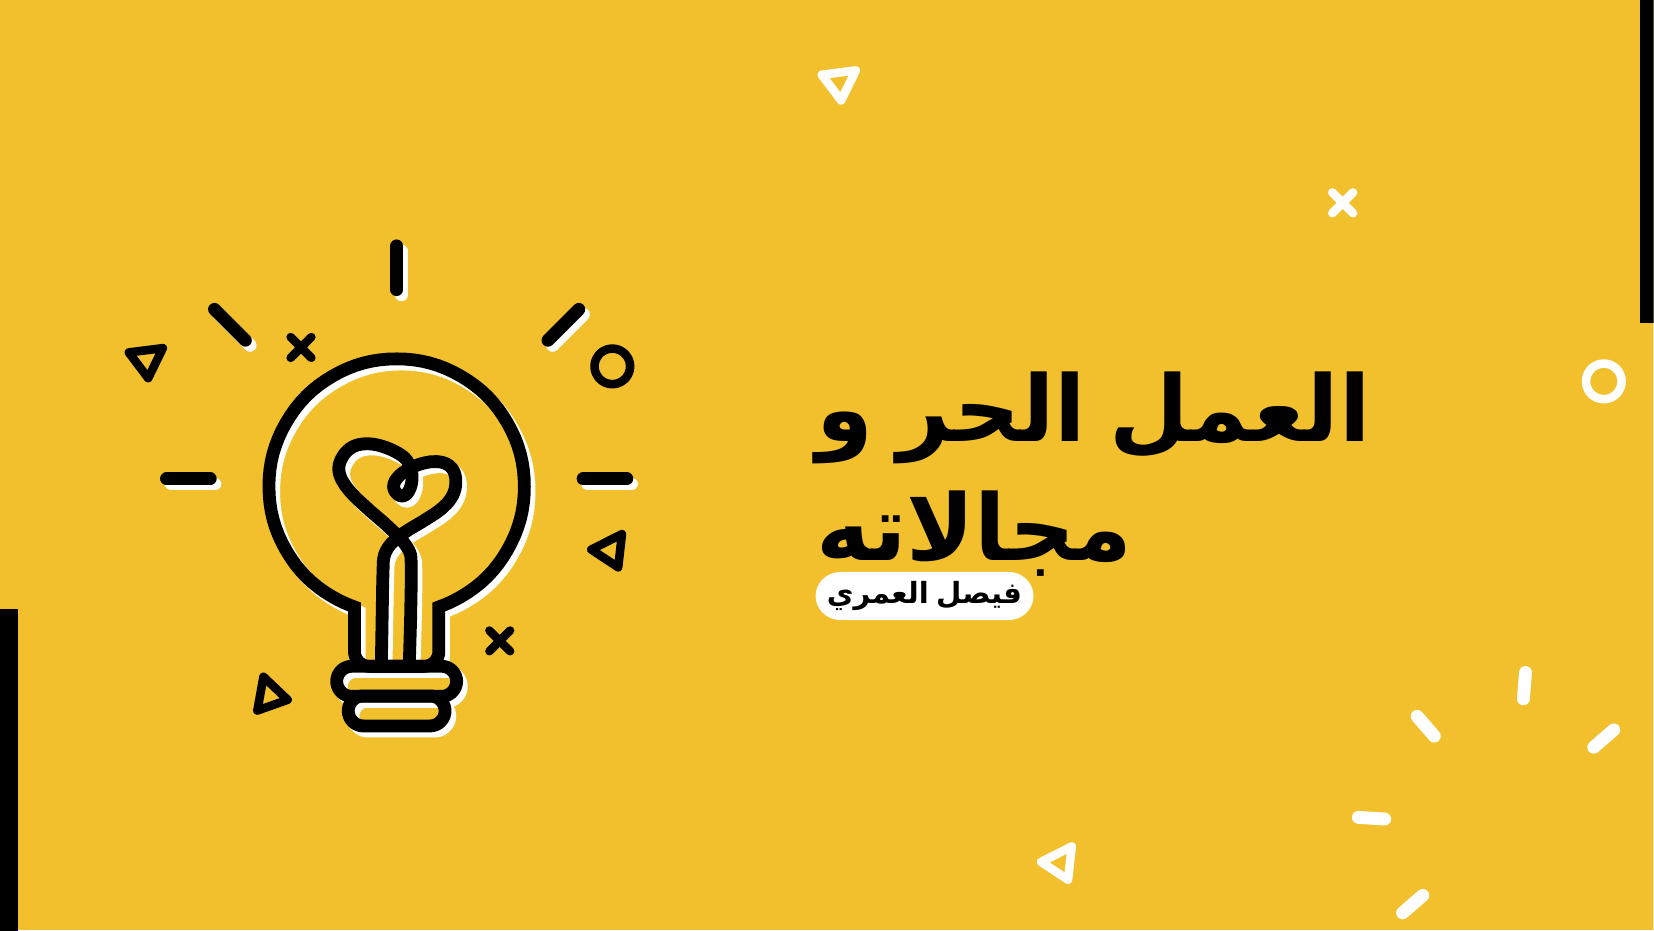

# العمل الحر و مجالاته
فيصل العمري